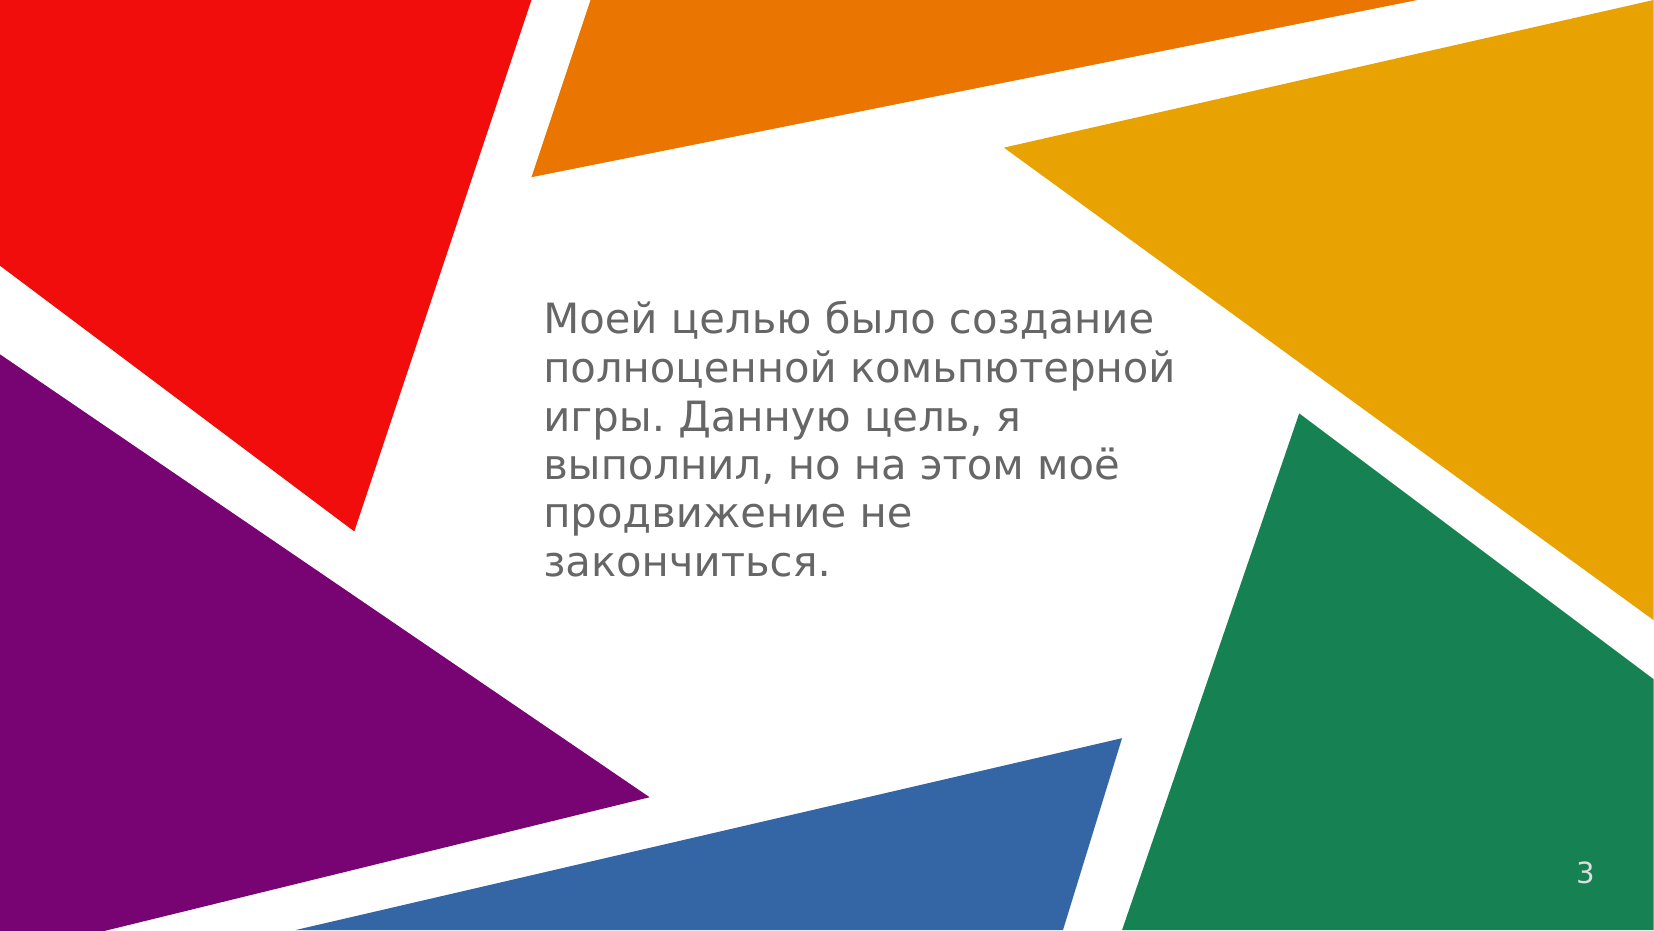

# Моей целью было создание полноценной комьпютерной игры. Данную цель, я выполнил, но на этом моё продвижение не закончиться.
3